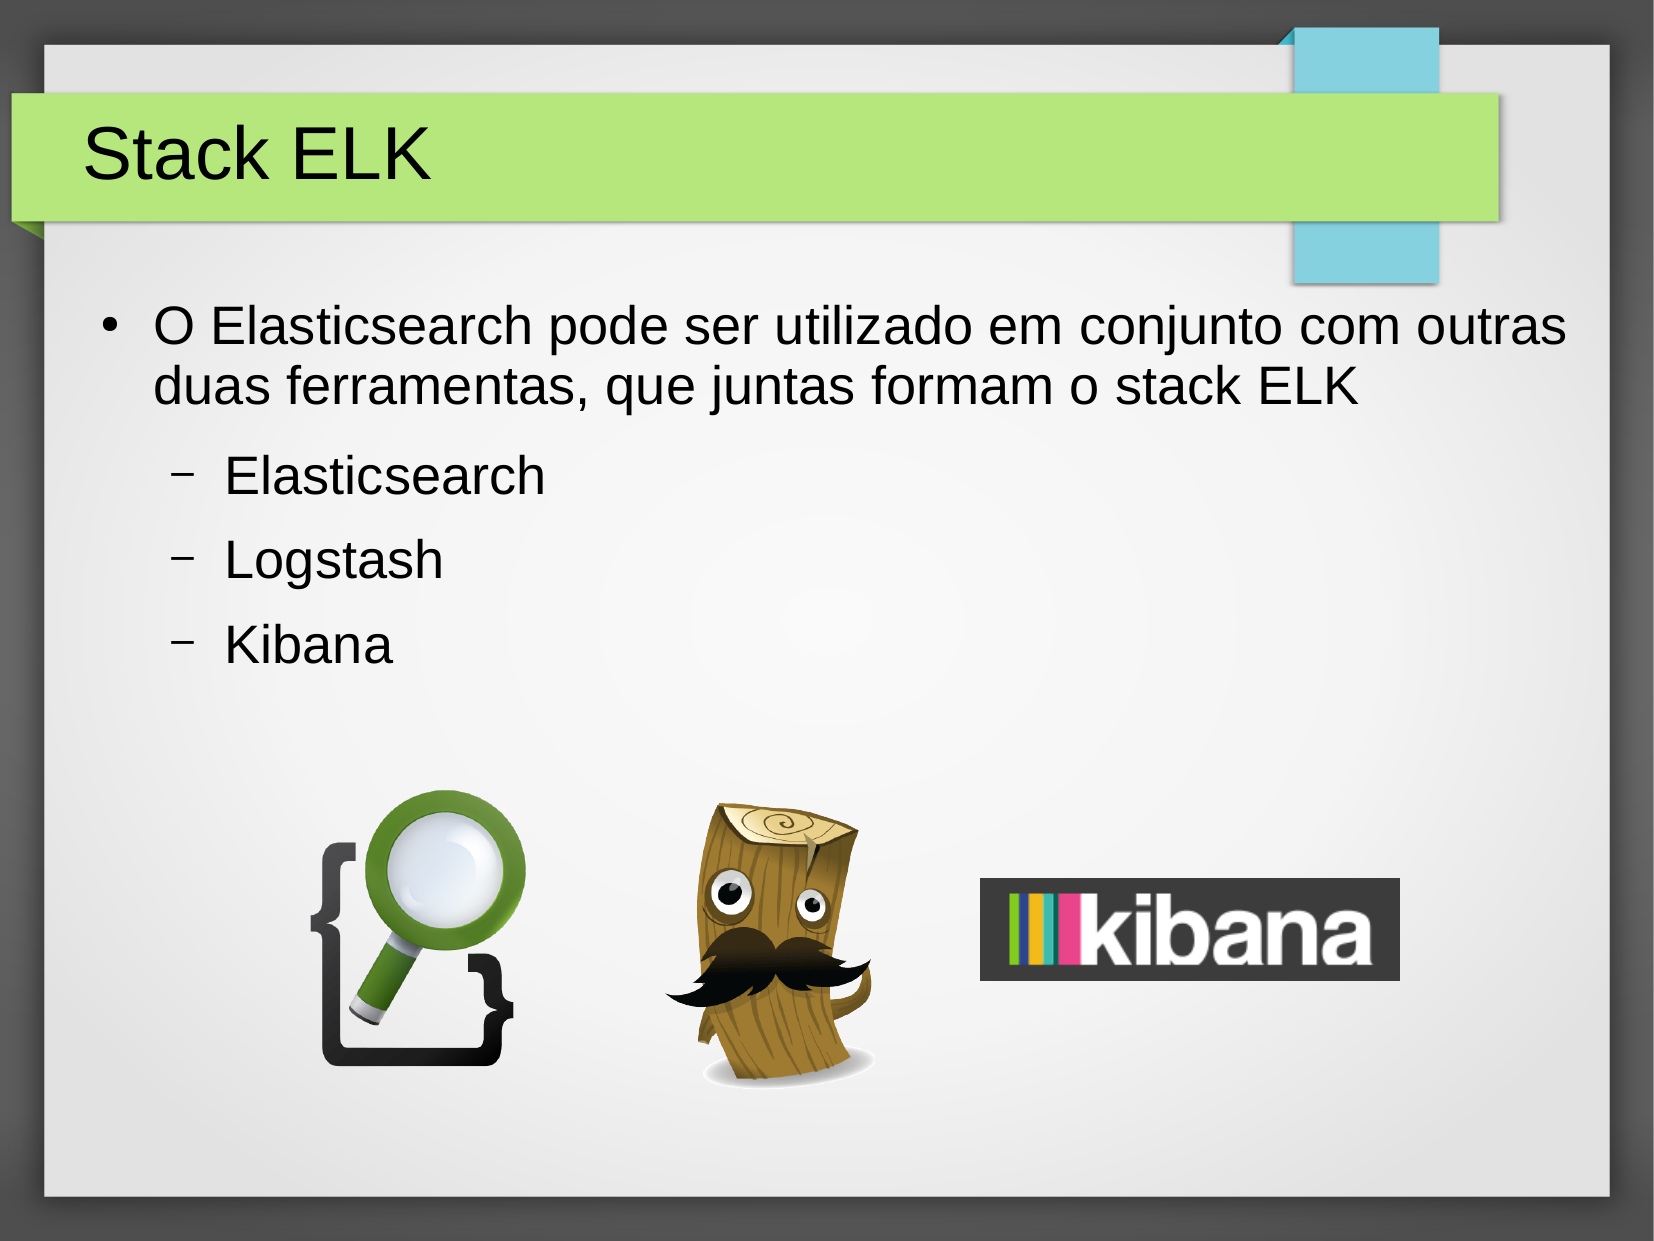

# Stack ELK
O Elasticsearch pode ser utilizado em conjunto com outras duas ferramentas, que juntas formam o stack ELK
Elasticsearch
Logstash
Kibana